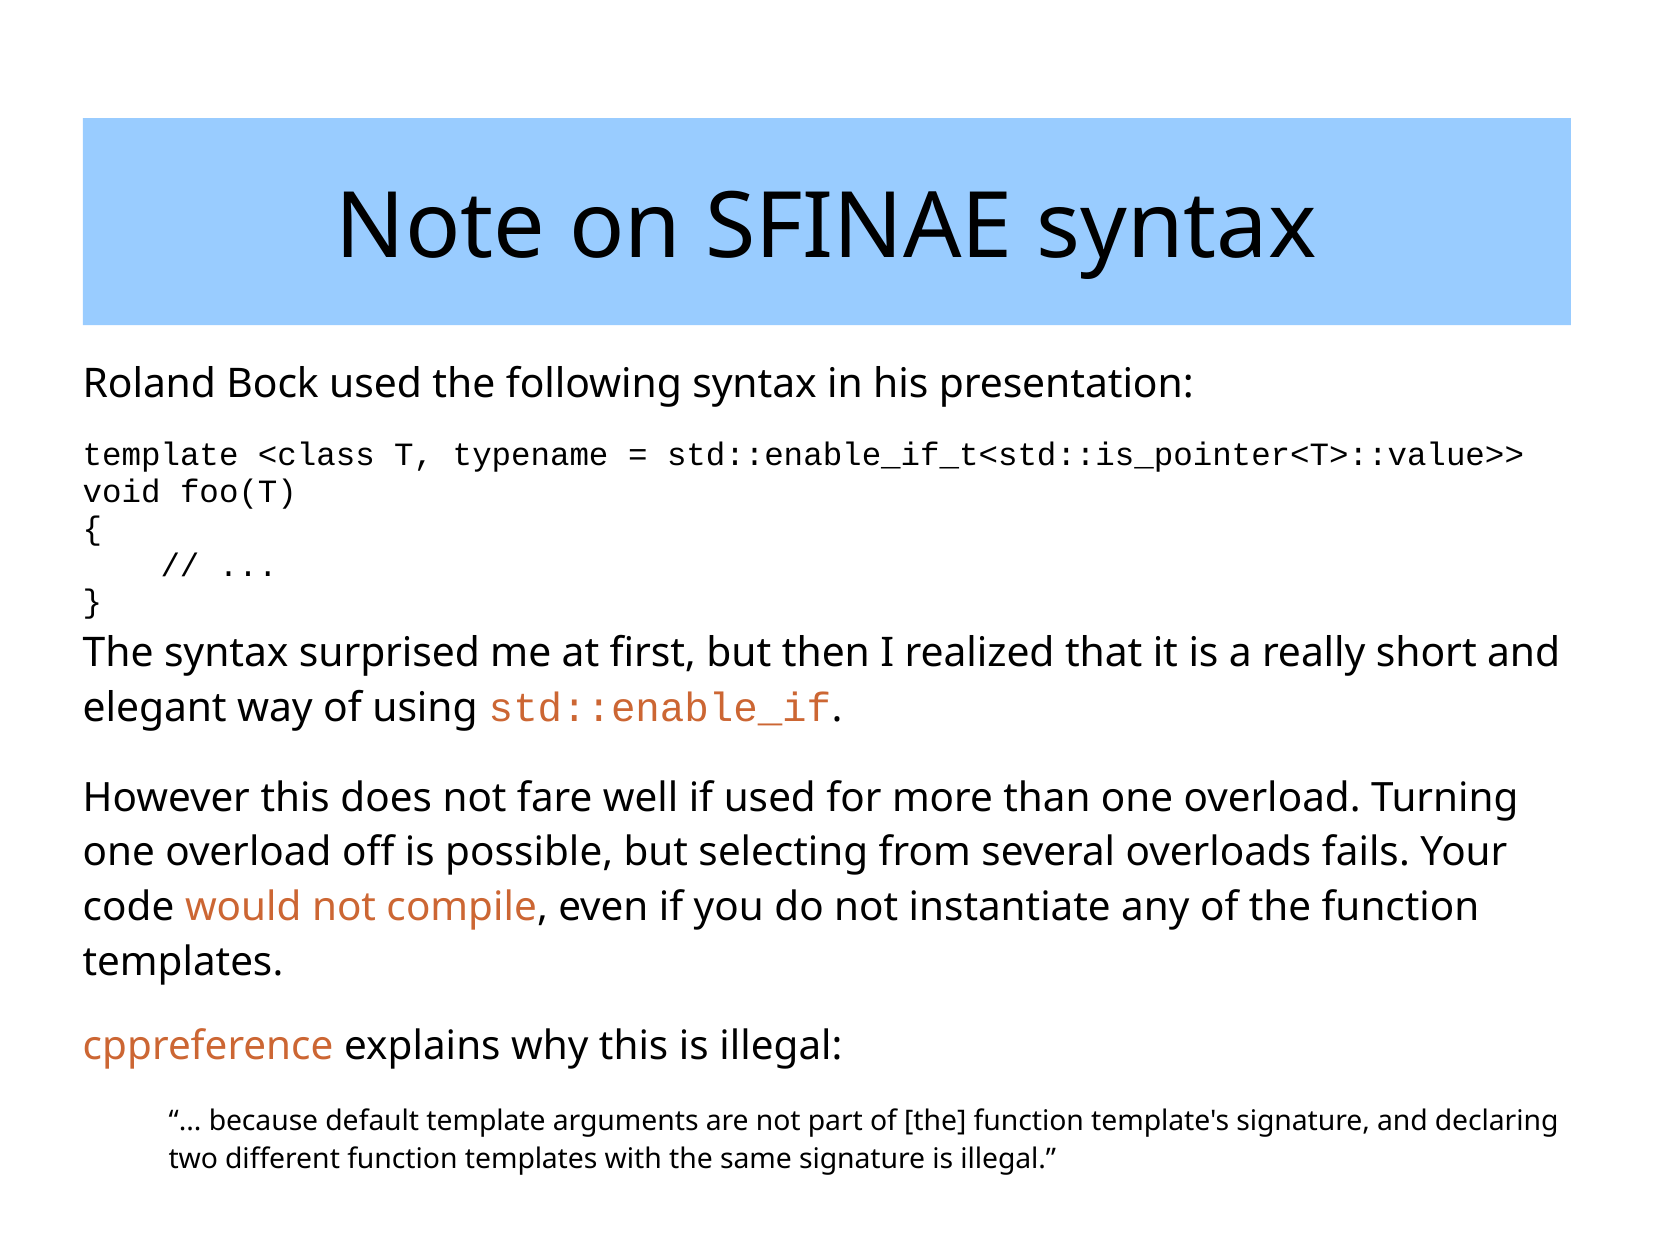

Note on SFINAE syntax
# Roland Bock used the following syntax in his presentation:
template <class T, typename = std::enable_if_t<std::is_pointer<T>::value>>
void foo(T)
{
 // ...
}
The syntax surprised me at first, but then I realized that it is a really short and elegant way of using std::enable_if.
However this does not fare well if used for more than one overload. Turning one overload off is possible, but selecting from several overloads fails. Your code would not compile, even if you do not instantiate any of the function templates.
cppreference explains why this is illegal:
“... because default template arguments are not part of [the] function template's signature, and declaring two different function templates with the same signature is illegal.”